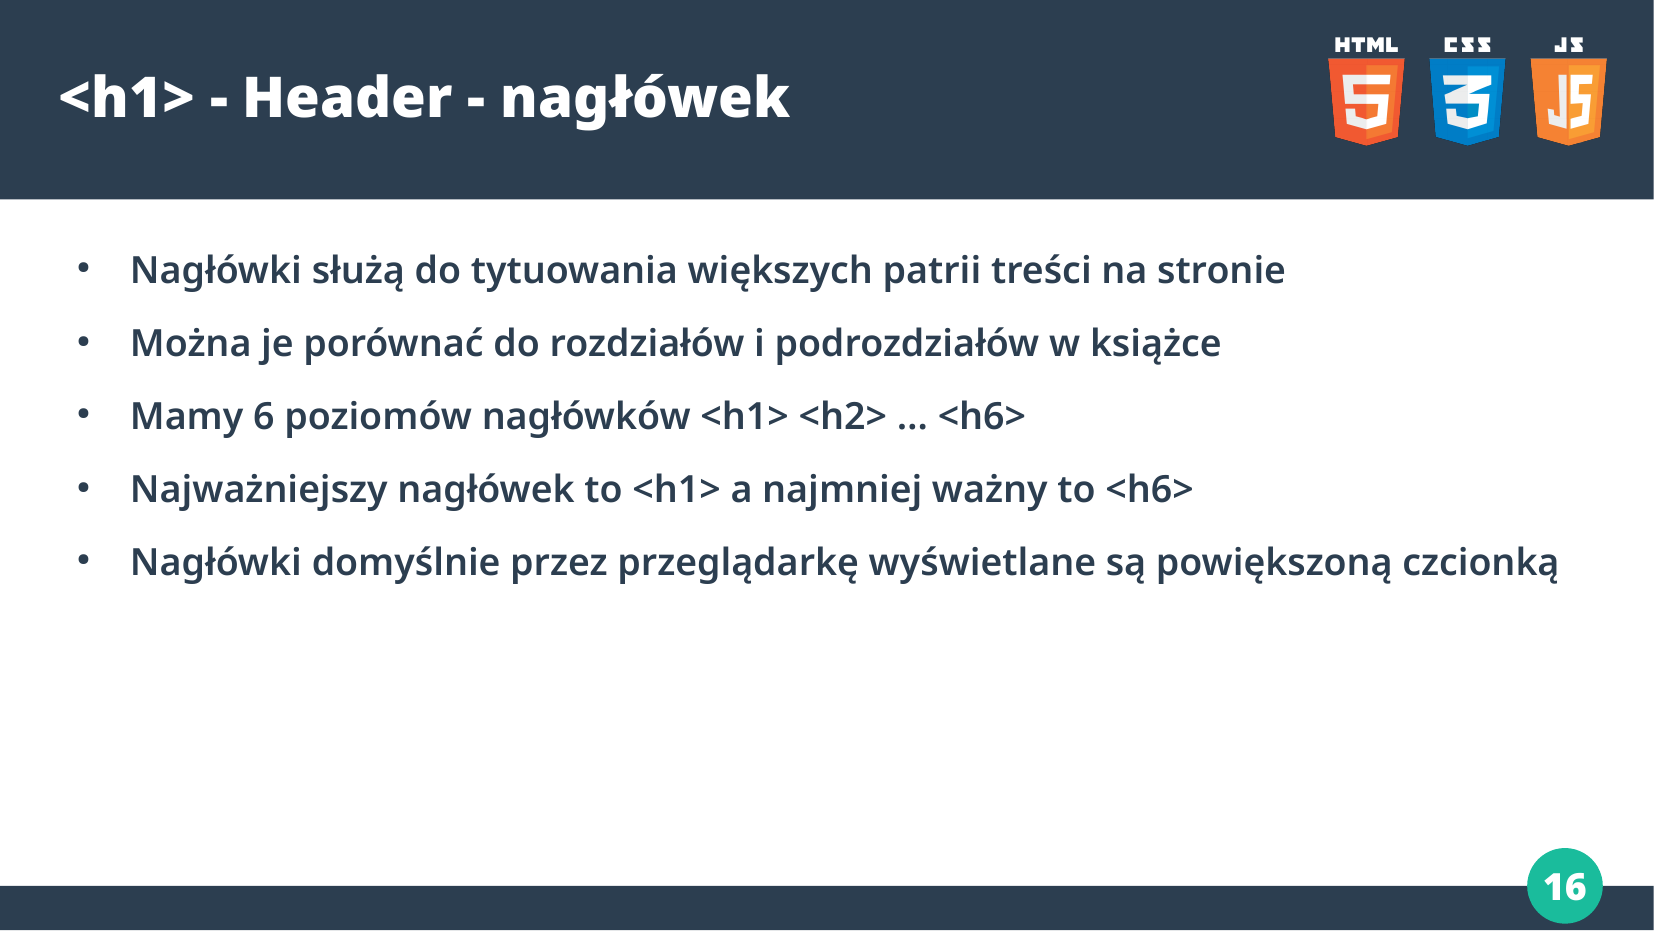

# <h1> - Header - nagłówek
Nagłówki służą do tytuowania większych patrii treści na stronie
Można je porównać do rozdziałów i podrozdziałów w książce
Mamy 6 poziomów nagłówków <h1> <h2> … <h6>
Najważniejszy nagłówek to <h1> a najmniej ważny to <h6>
Nagłówki domyślnie przez przeglądarkę wyświetlane są powiększoną czcionką